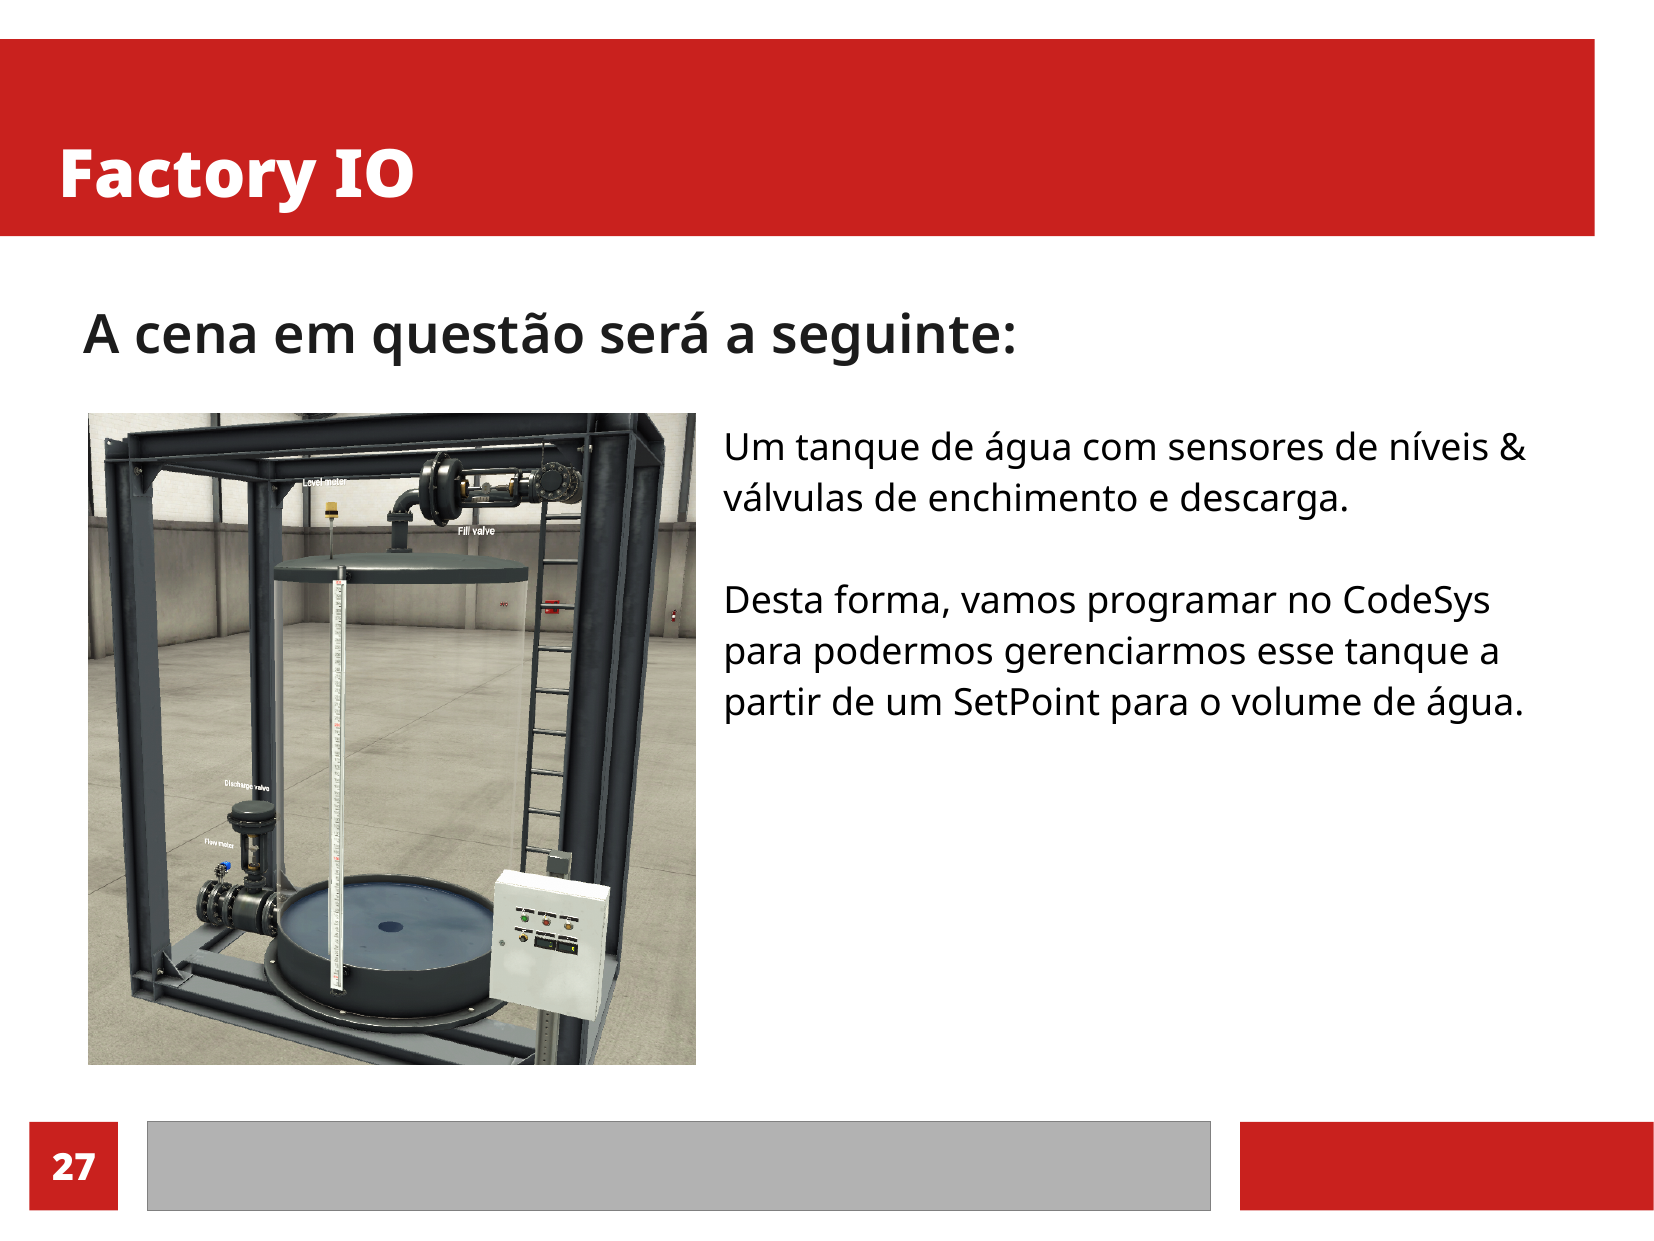

# Factory IO
A cena em questão será a seguinte:
Um tanque de água com sensores de níveis & válvulas de enchimento e descarga.
Desta forma, vamos programar no CodeSys para podermos gerenciarmos esse tanque a partir de um SetPoint para o volume de água.
27